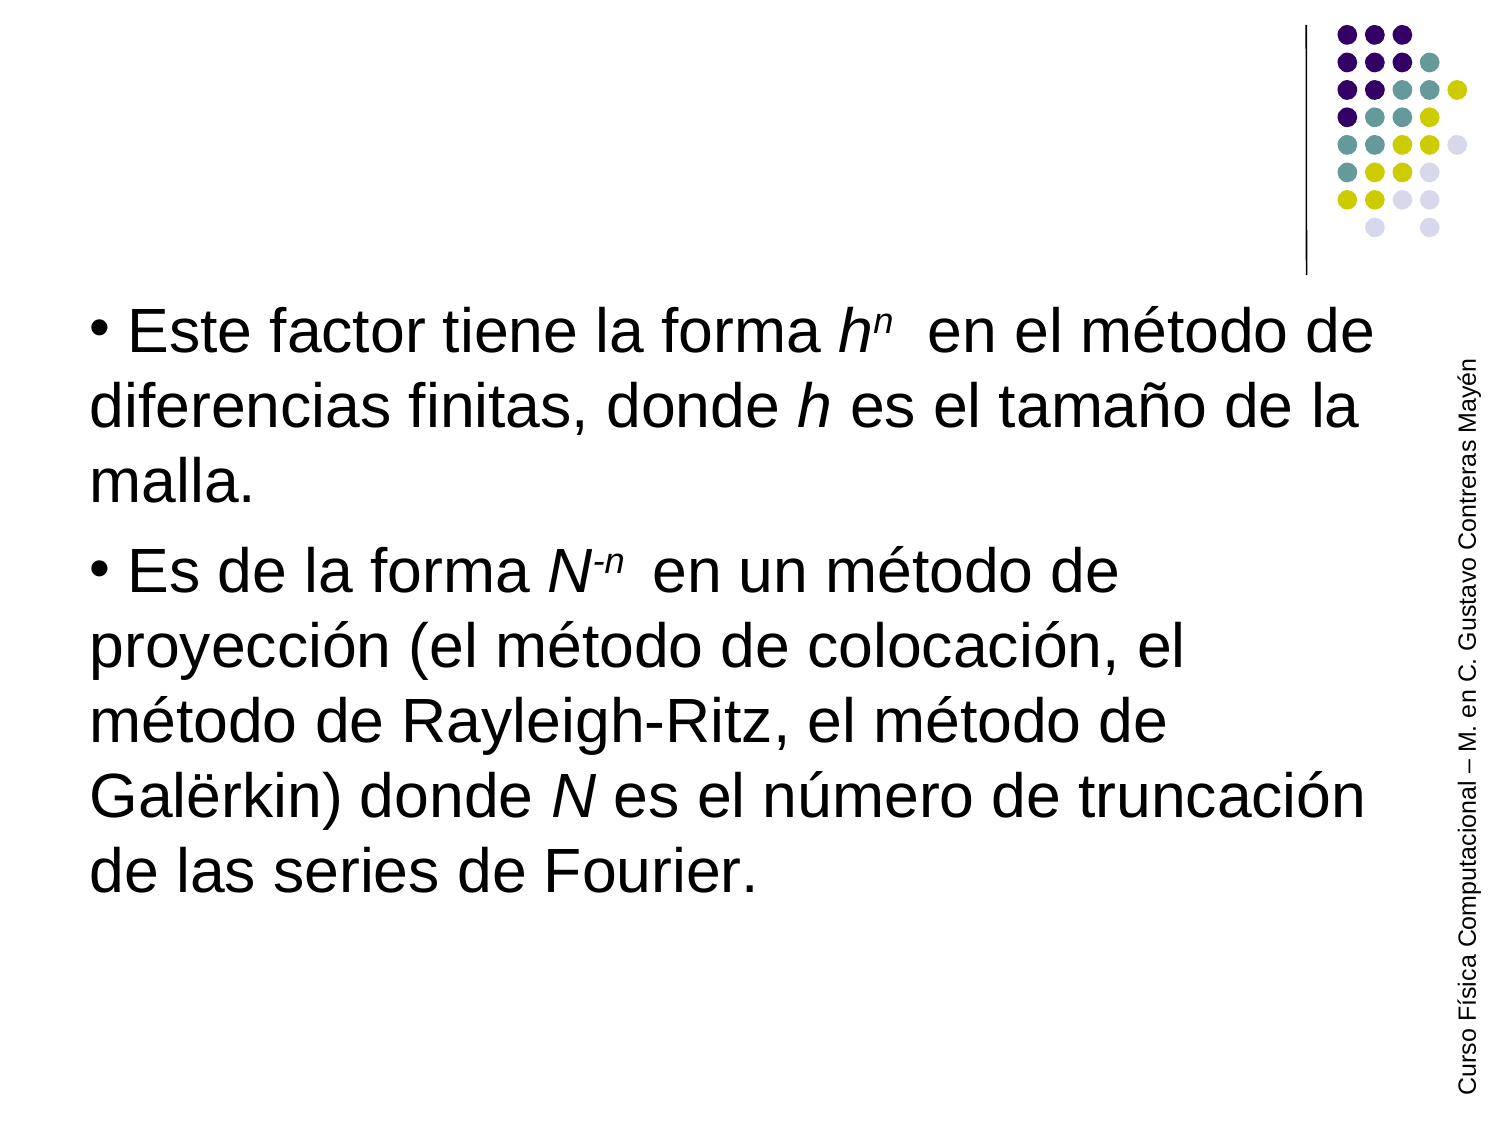

Este factor tiene la forma hn en el método de diferencias finitas, donde h es el tamaño de la malla.
 Es de la forma N-n en un método de proyección (el método de colocación, el método de Rayleigh-Ritz, el método de Galërkin) donde N es el número de truncación de las series de Fourier.